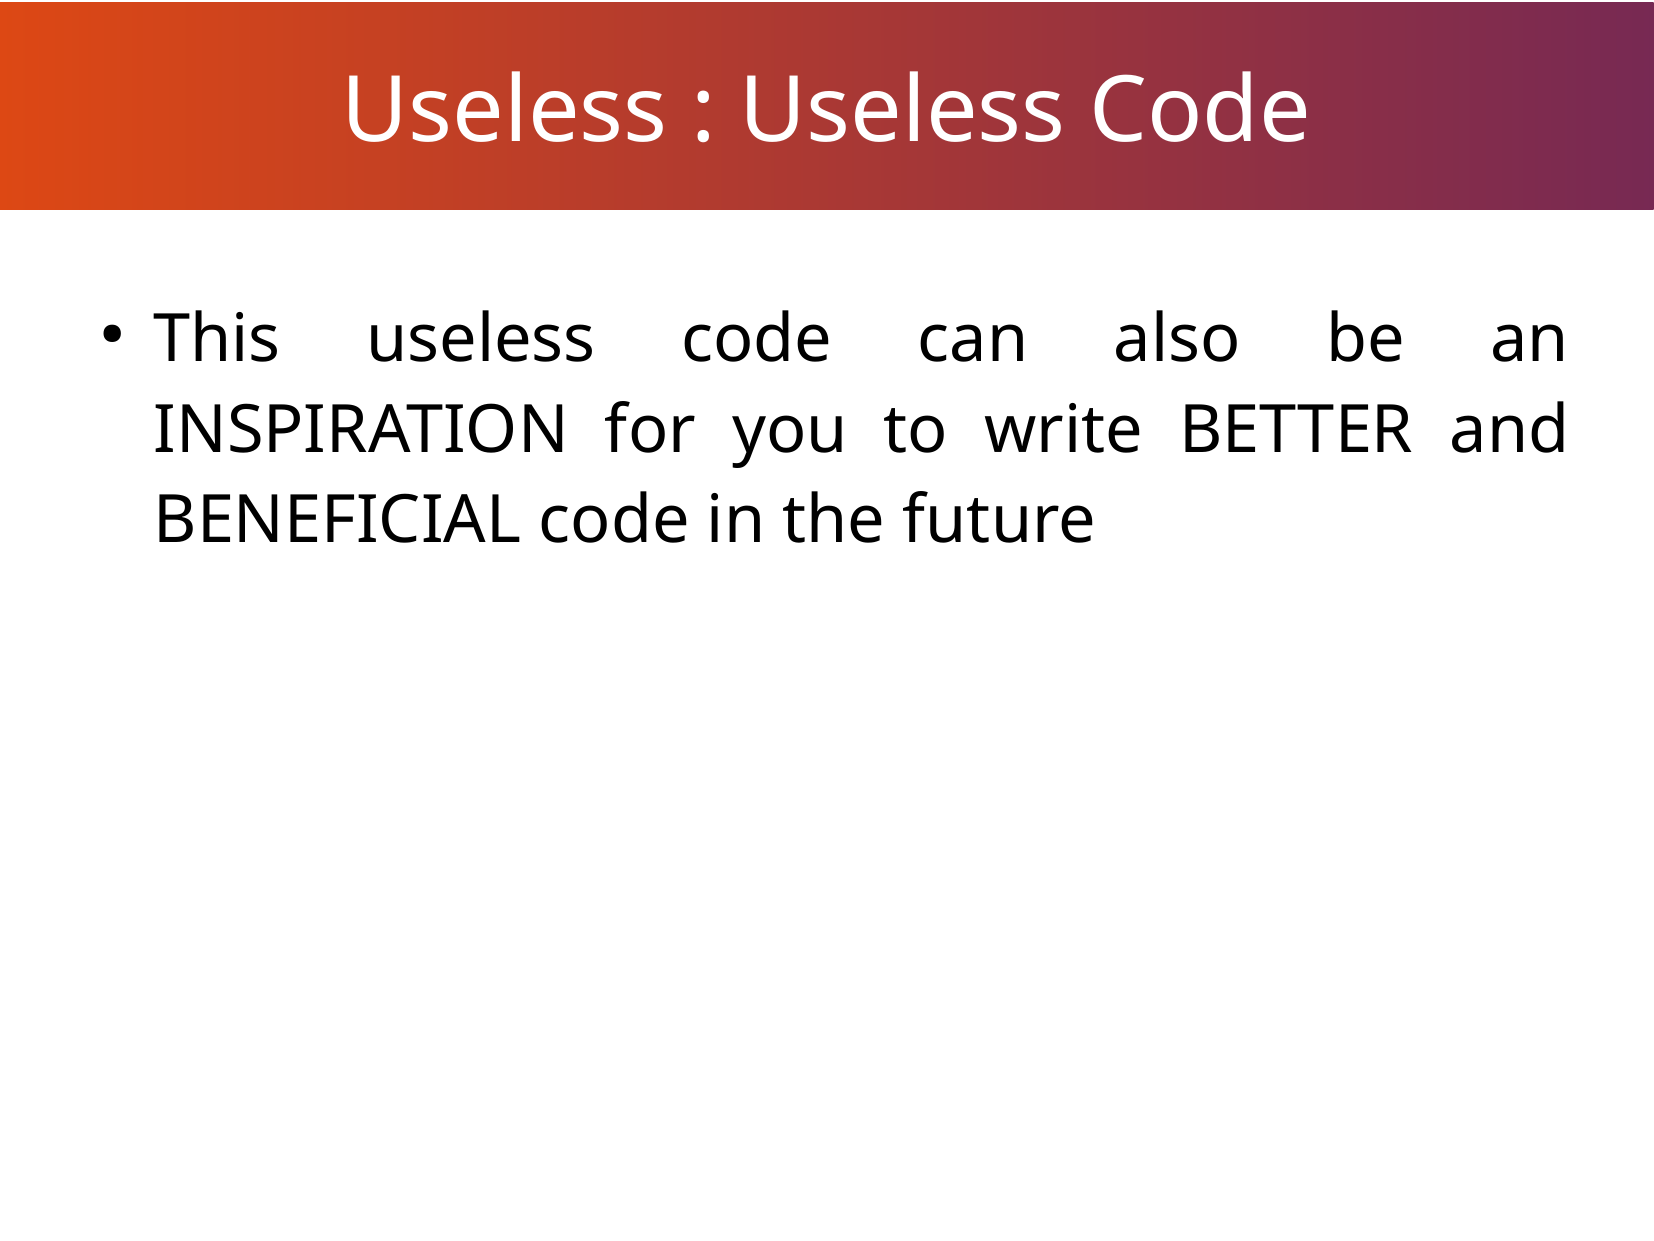

# Useless : Useless Code
This useless code can also be an INSPIRATION for you to write BETTER and BENEFICIAL code in the future